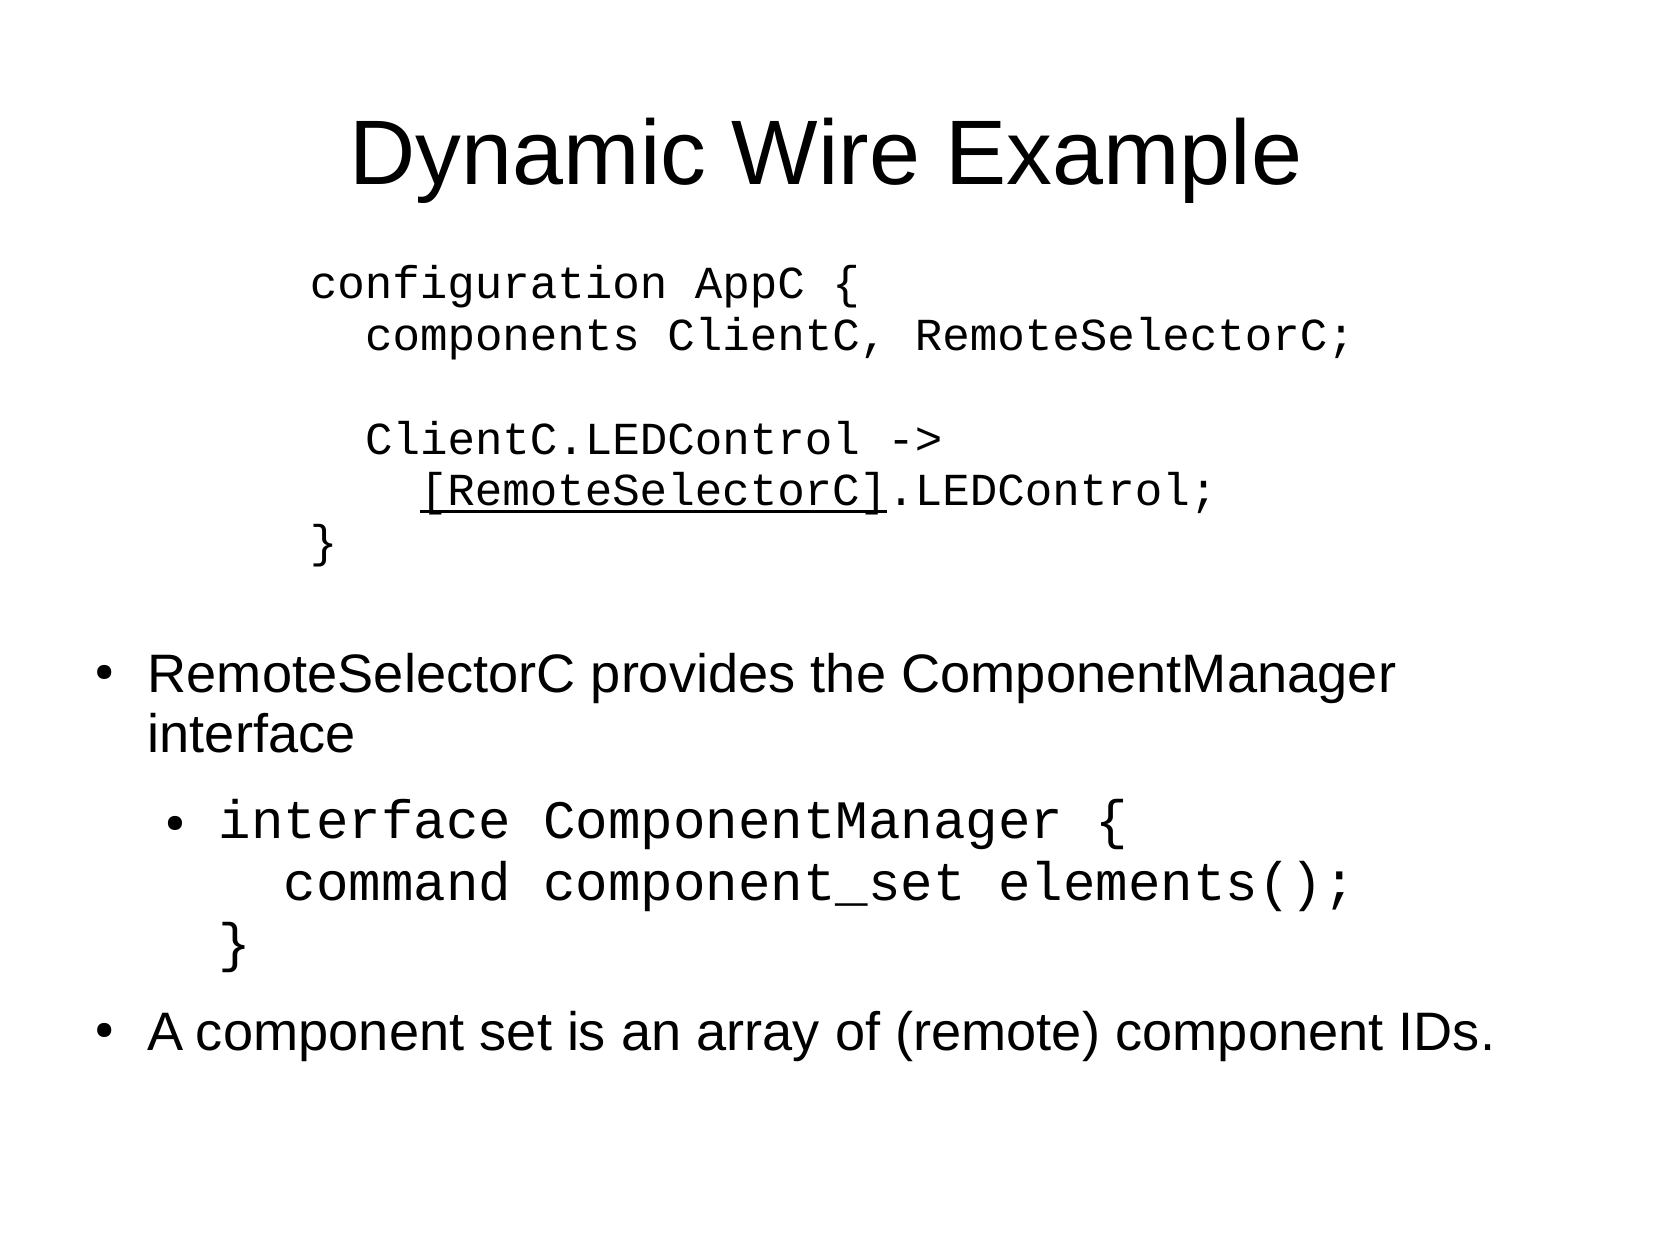

# Dynamic Wire Example
configuration AppC {
 components ClientC, RemoteSelectorC;
 ClientC.LEDControl ->
 [RemoteSelectorC].LEDControl;
}
RemoteSelectorC provides the ComponentManager interface
interface ComponentManager {
 command component_set elements();
}
A component set is an array of (remote) component IDs.